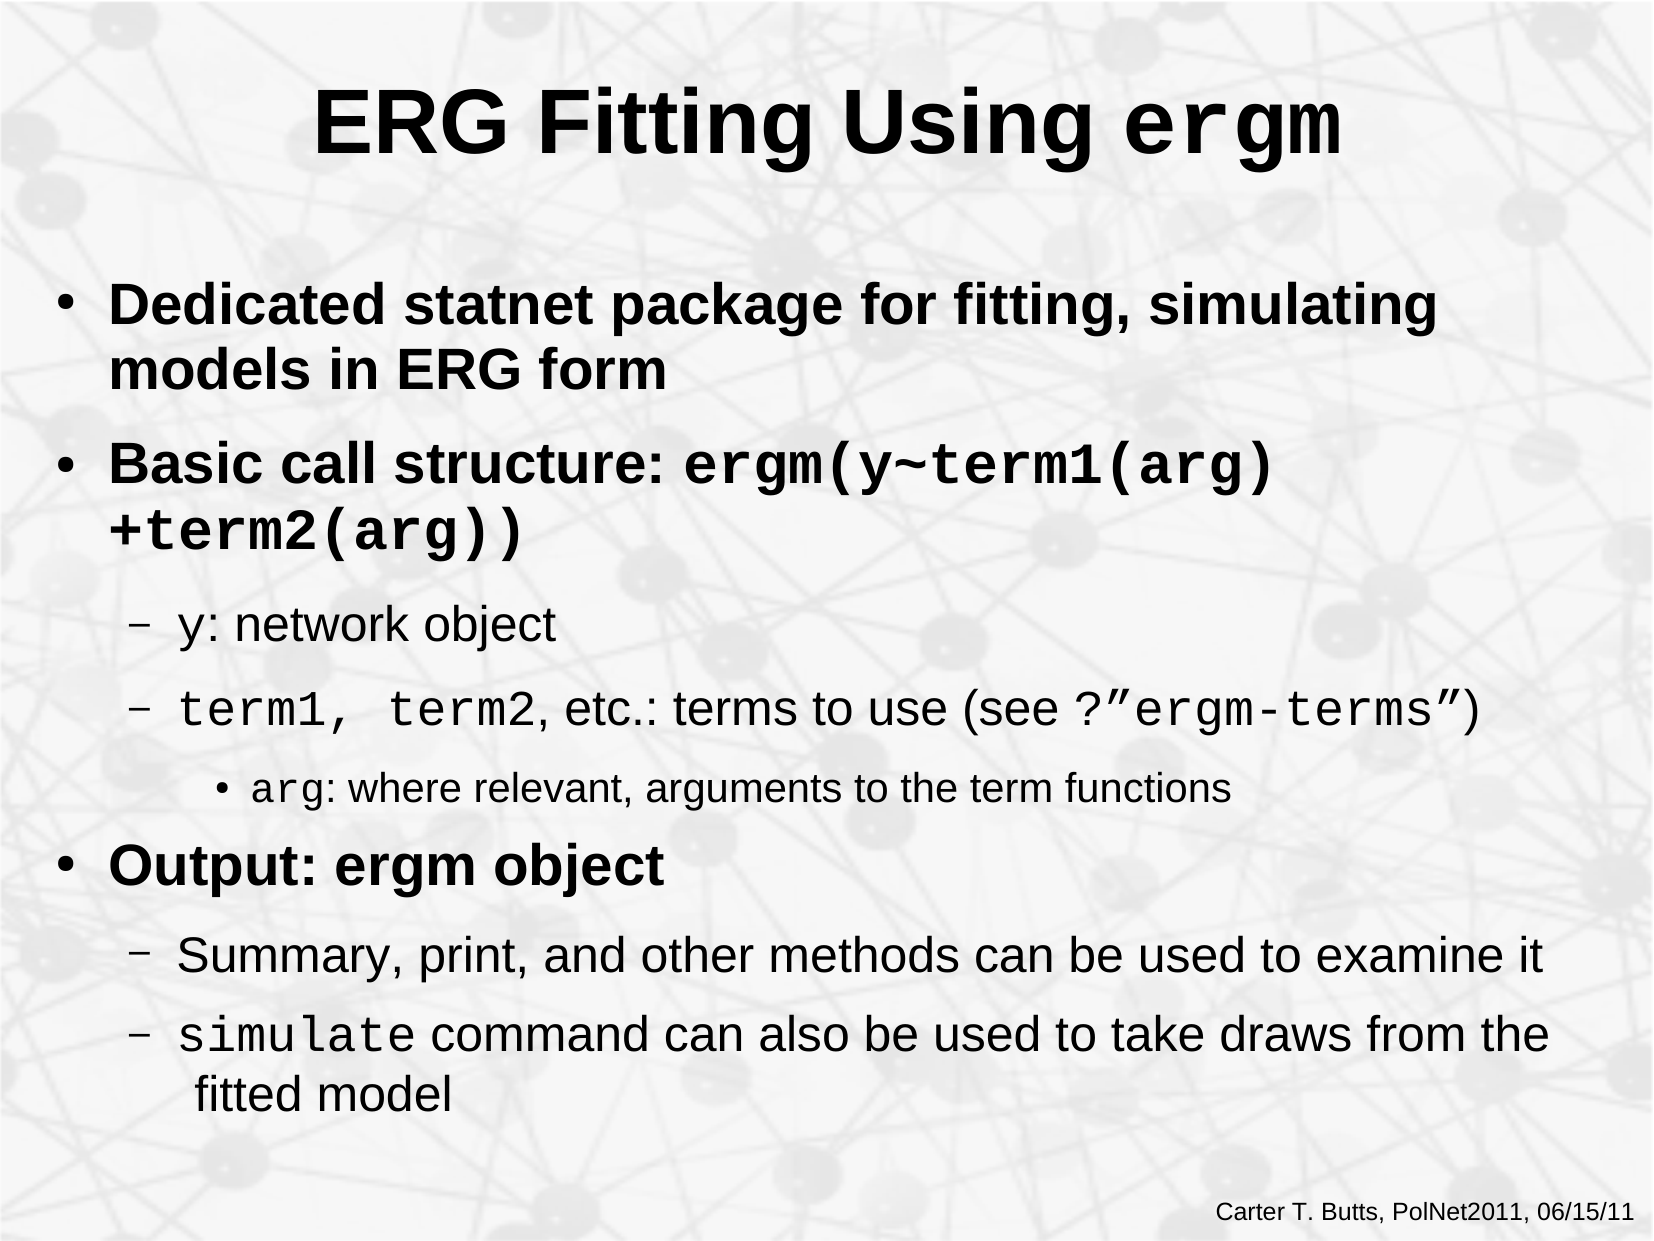

# ERG Fitting Using ergm
Dedicated statnet package for fitting, simulating models in ERG form
Basic call structure: ergm(y~term1(arg)+term2(arg))
y: network object
term1, term2, etc.: terms to use (see ?”ergm-terms”)
arg: where relevant, arguments to the term functions
Output: ergm object
Summary, print, and other methods can be used to examine it
simulate command can also be used to take draws from the fitted model